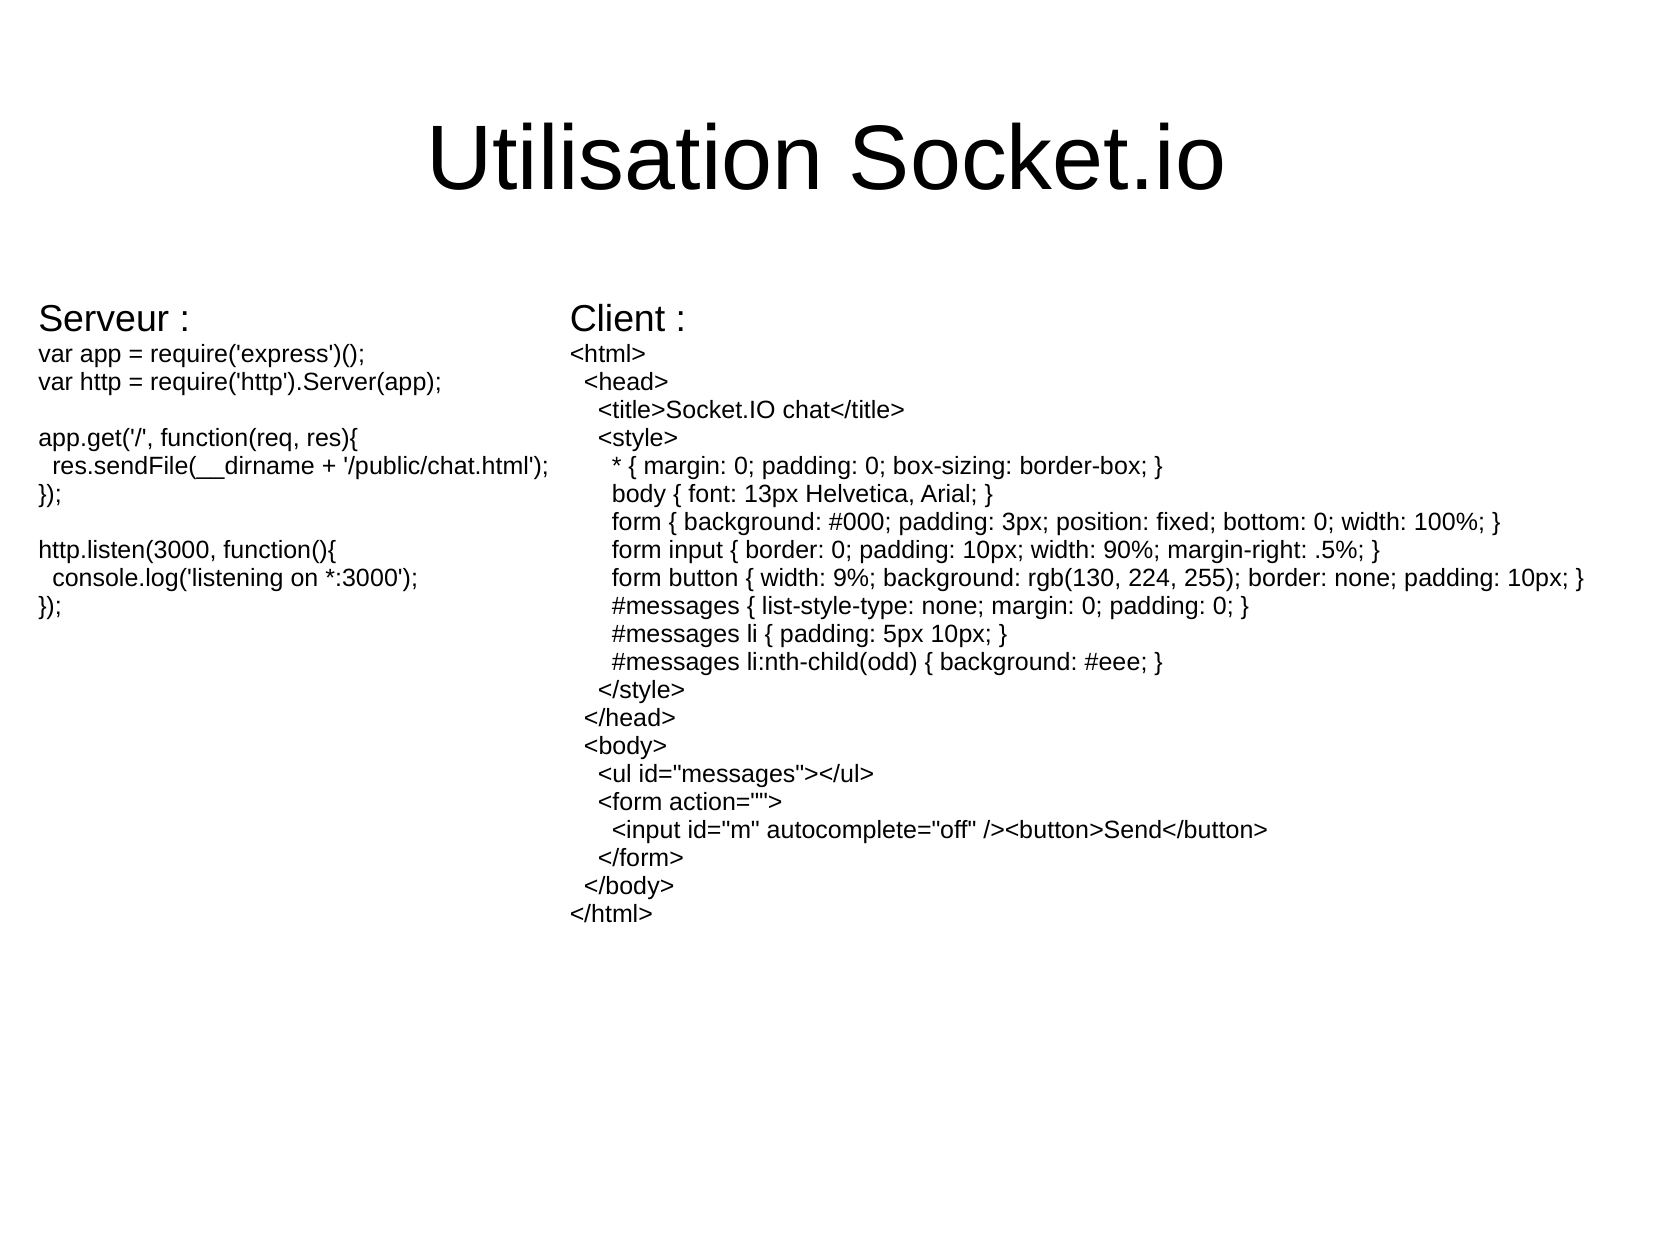

# Utilisation Socket.io
Serveur :
var app = require('express')();
var http = require('http').Server(app);
app.get('/', function(req, res){
 res.sendFile(__dirname + '/public/chat.html');
});
http.listen(3000, function(){
 console.log('listening on *:3000');
});
Client :
<html>
 <head>
 <title>Socket.IO chat</title>
 <style>
 * { margin: 0; padding: 0; box-sizing: border-box; }
 body { font: 13px Helvetica, Arial; }
 form { background: #000; padding: 3px; position: fixed; bottom: 0; width: 100%; }
 form input { border: 0; padding: 10px; width: 90%; margin-right: .5%; }
 form button { width: 9%; background: rgb(130, 224, 255); border: none; padding: 10px; }
 #messages { list-style-type: none; margin: 0; padding: 0; }
 #messages li { padding: 5px 10px; }
 #messages li:nth-child(odd) { background: #eee; }
 </style>
 </head>
 <body>
 <ul id="messages"></ul>
 <form action="">
 <input id="m" autocomplete="off" /><button>Send</button>
 </form>
 </body>
</html>